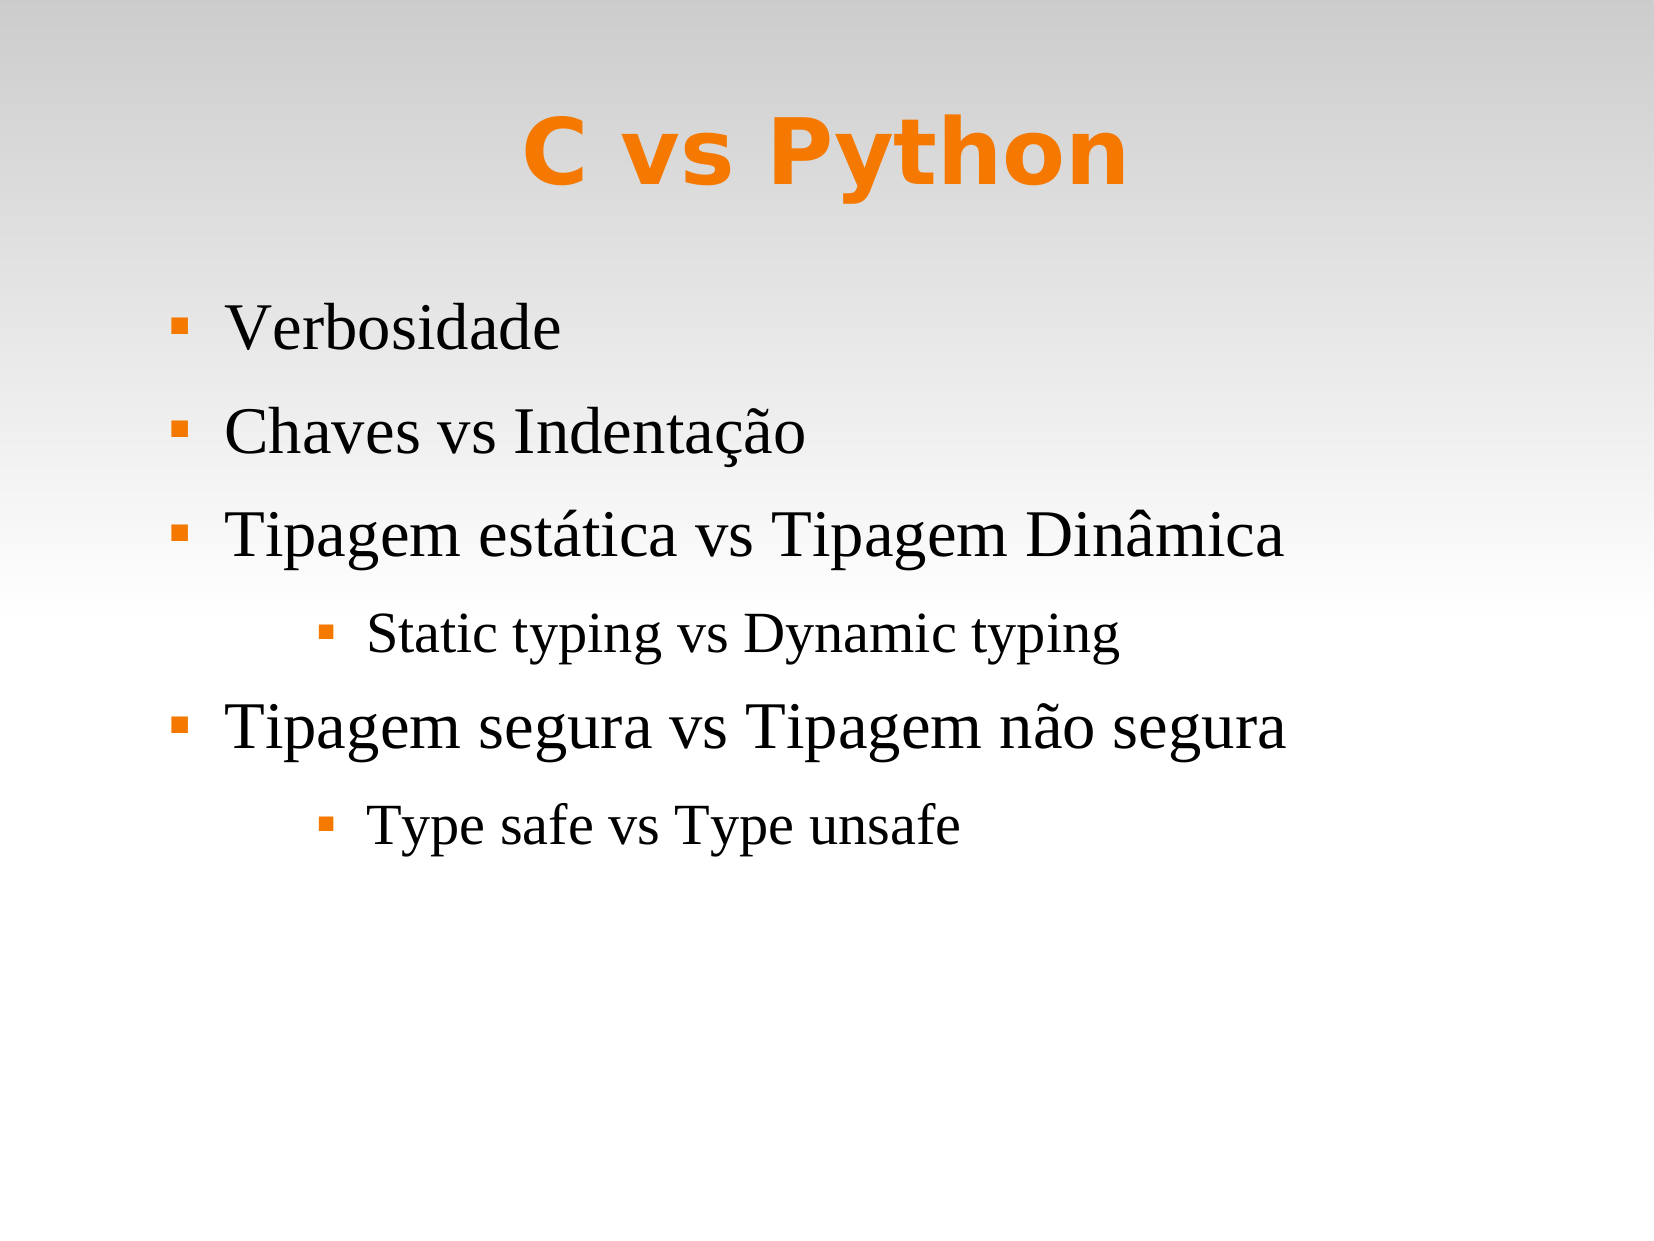

# C vs Python
Verbosidade
Chaves vs Indentação
Tipagem estática vs Tipagem Dinâmica
Static typing vs Dynamic typing
Tipagem segura vs Tipagem não segura
Type safe vs Type unsafe